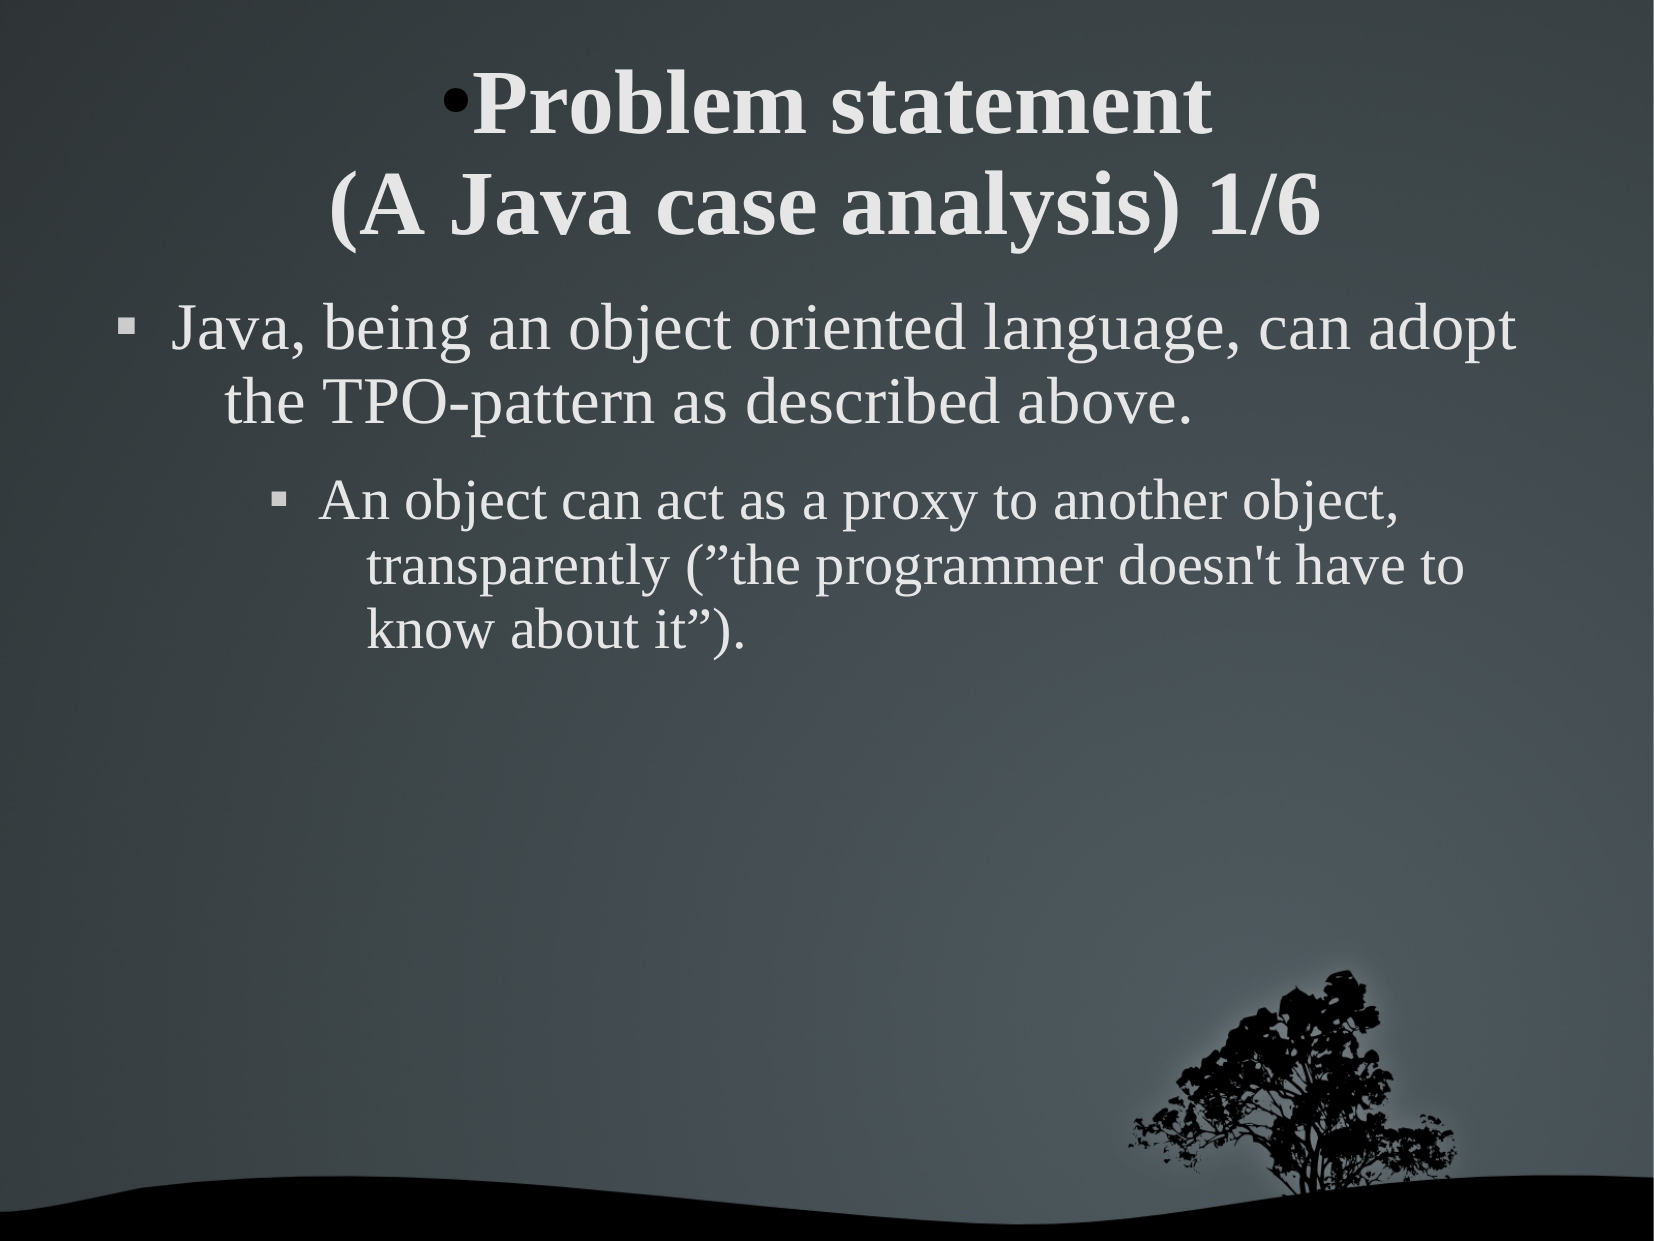

# Problem statement (A Java case analysis) 1/6
Java, being an object oriented language, can adopt the TPO-pattern as described above.
An object can act as a proxy to another object, transparently (”the programmer doesn't have to know about it”).